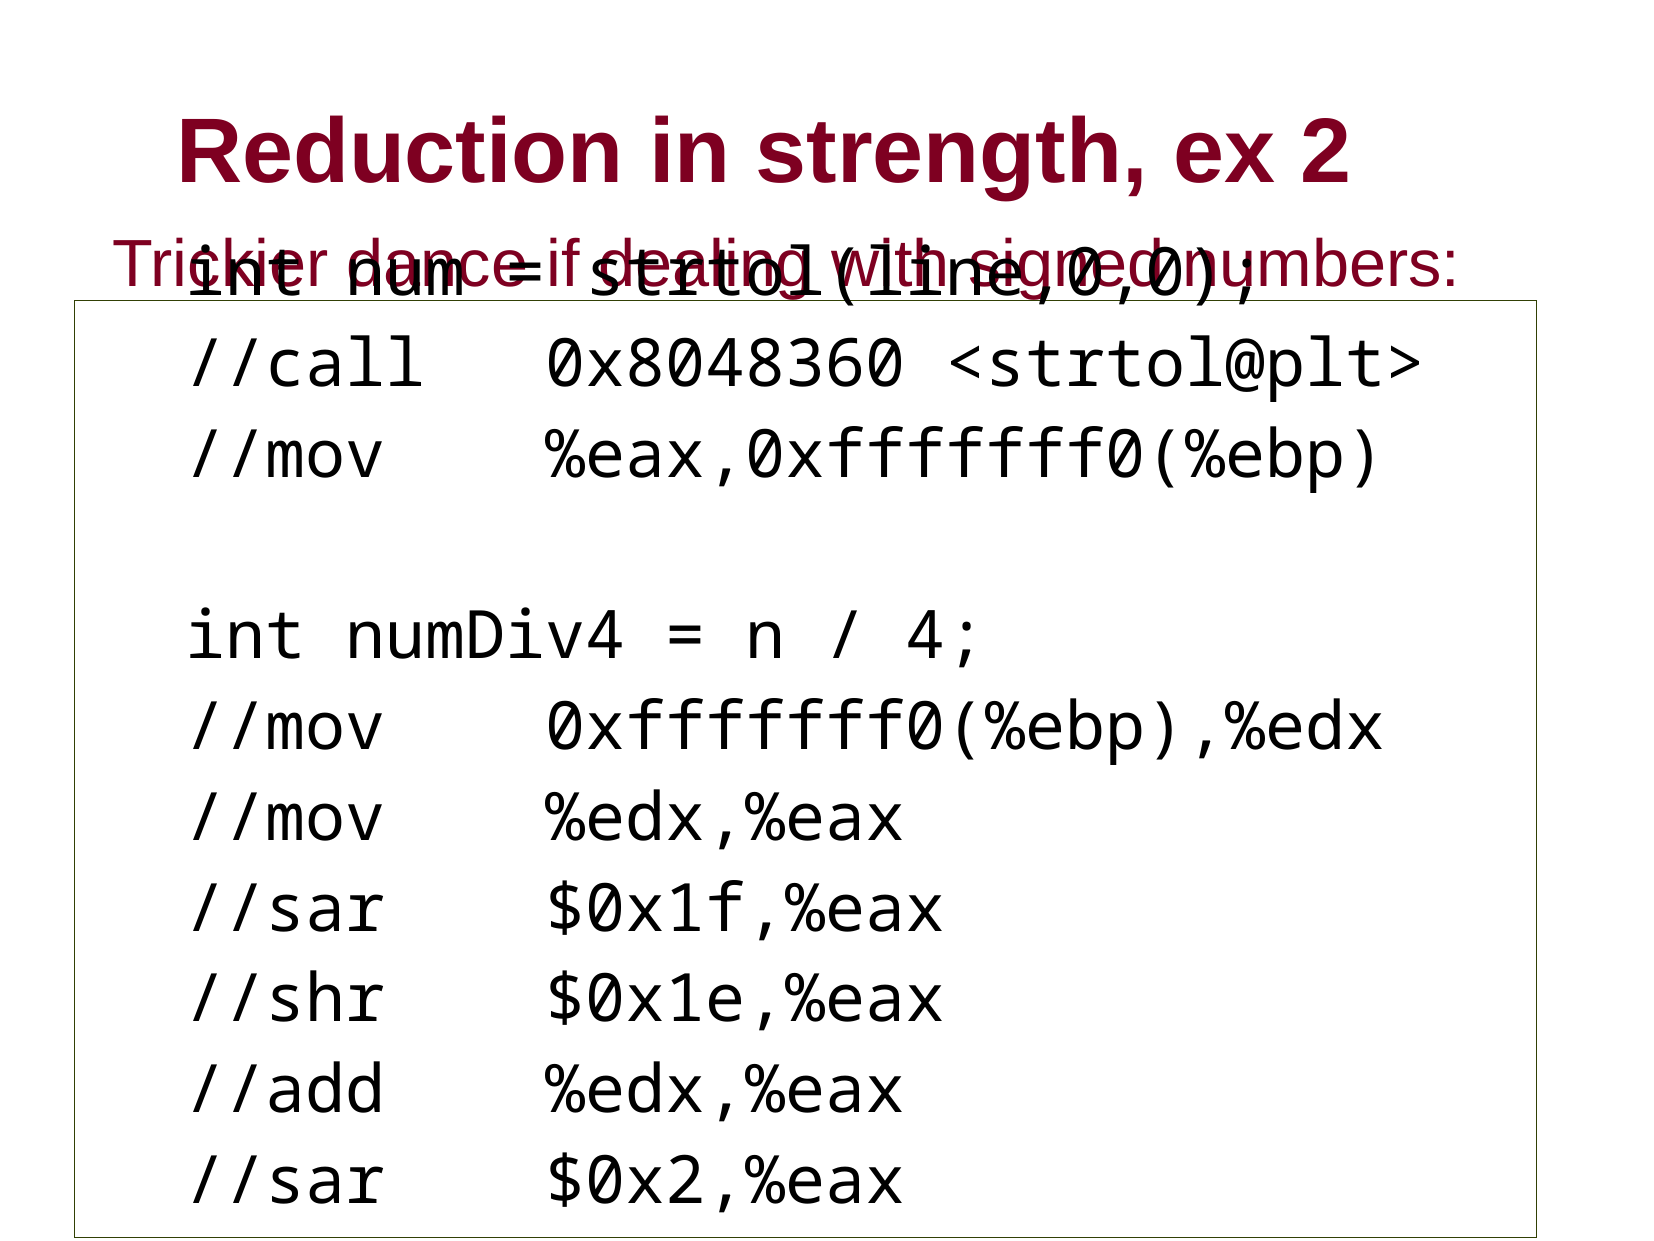

# Reduction in strength, ex 2
Trickier dance if dealing with signed numbers:
int num = strtol(line,0,0);
//call 0x8048360 <strtol@plt>
//mov %eax,0xfffffff0(%ebp)
int numDiv4 = n / 4;
//mov 0xfffffff0(%ebp),%edx
//mov %edx,%eax
//sar $0x1f,%eax
//shr $0x1e,%eax
//add %edx,%eax
//sar $0x2,%eax
//mov %eax,0xfffffff4(%ebp)